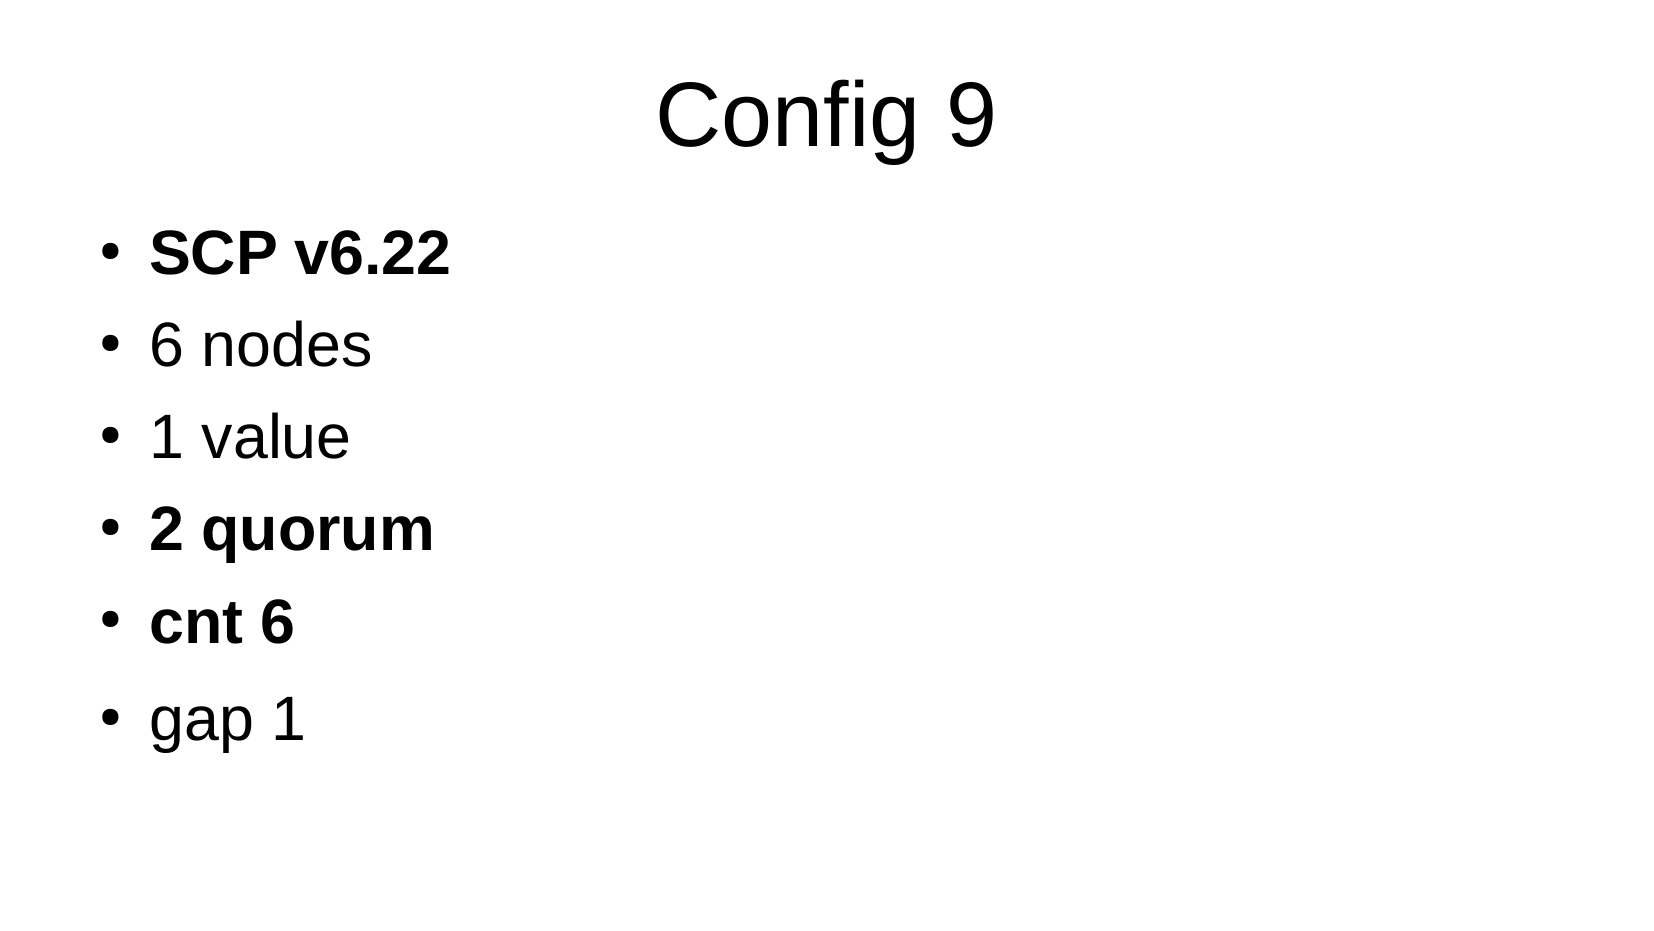

# Config 9
SCP v6.22
6 nodes
1 value
2 quorum
cnt 6
gap 1